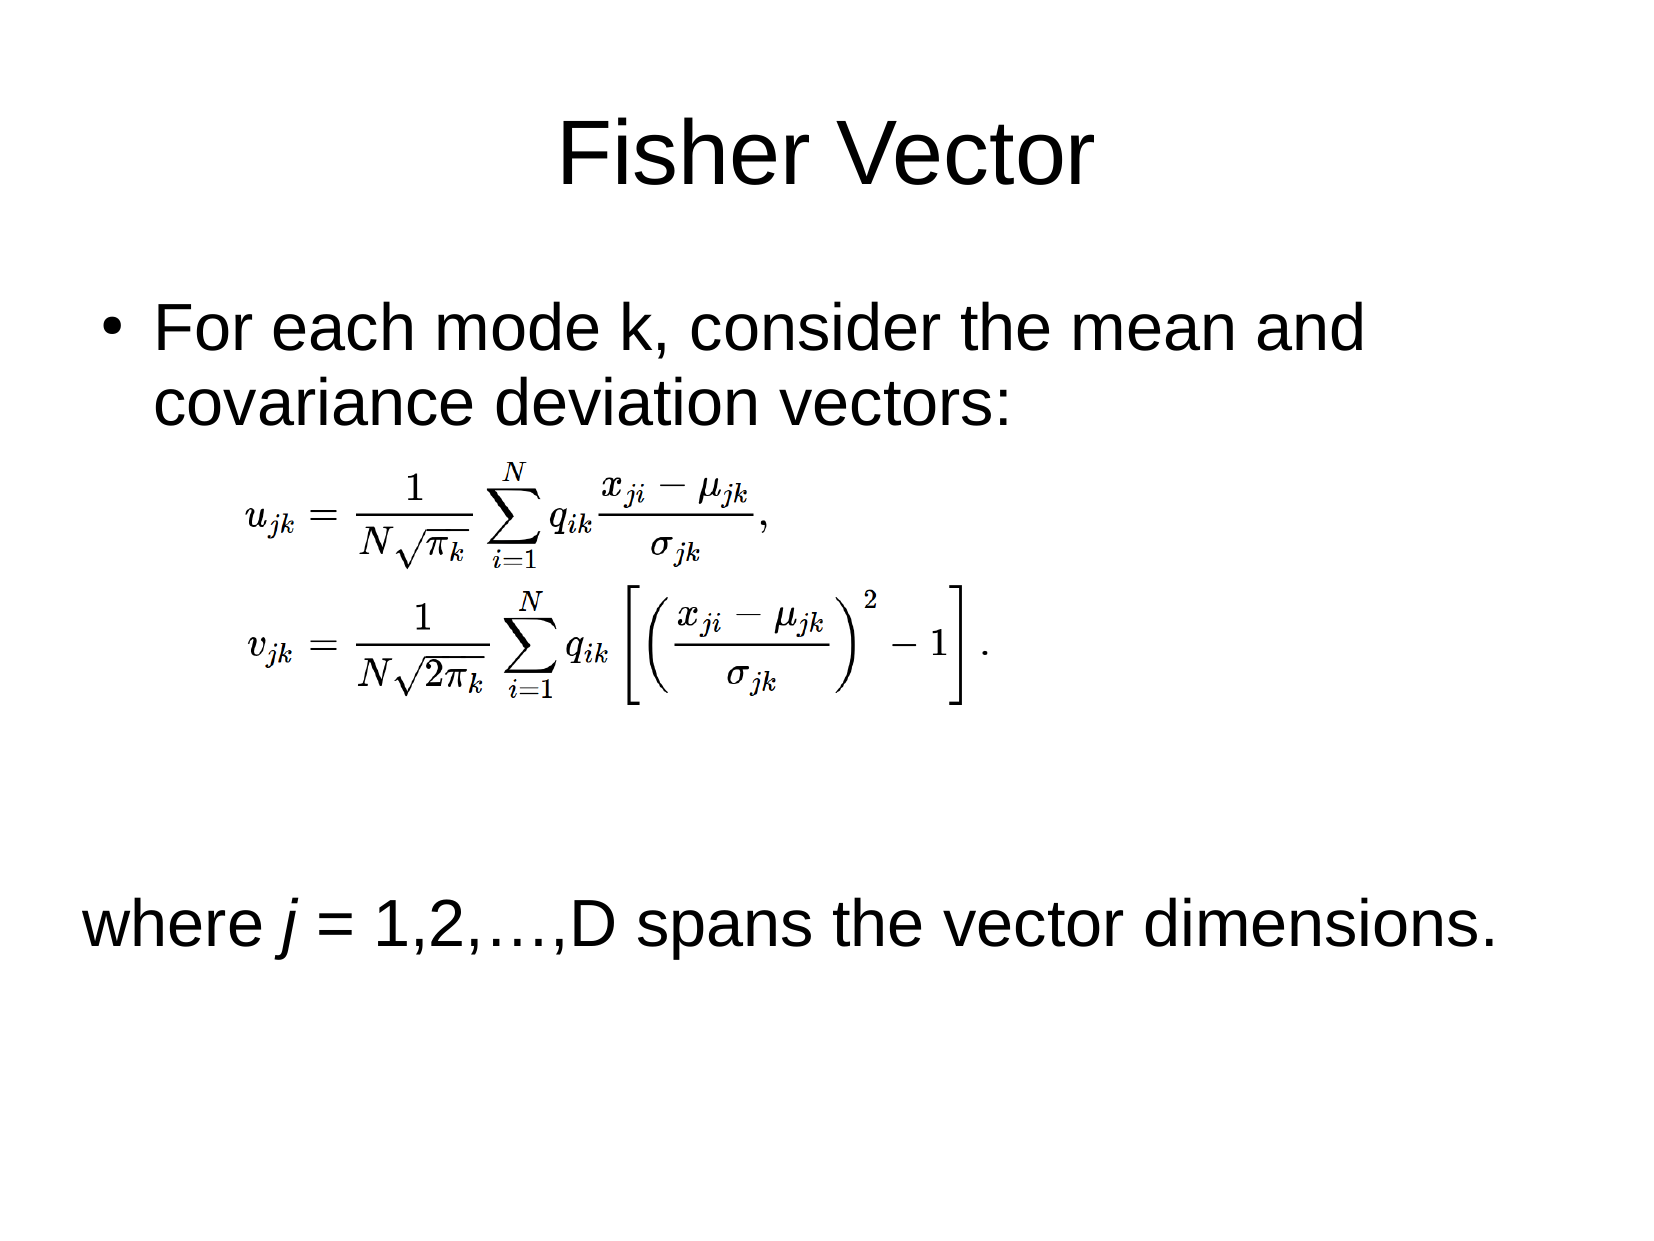

# Fisher Vector
For each mode k, consider the mean and covariance deviation vectors:
where j = 1,2,…,D spans the vector dimensions.